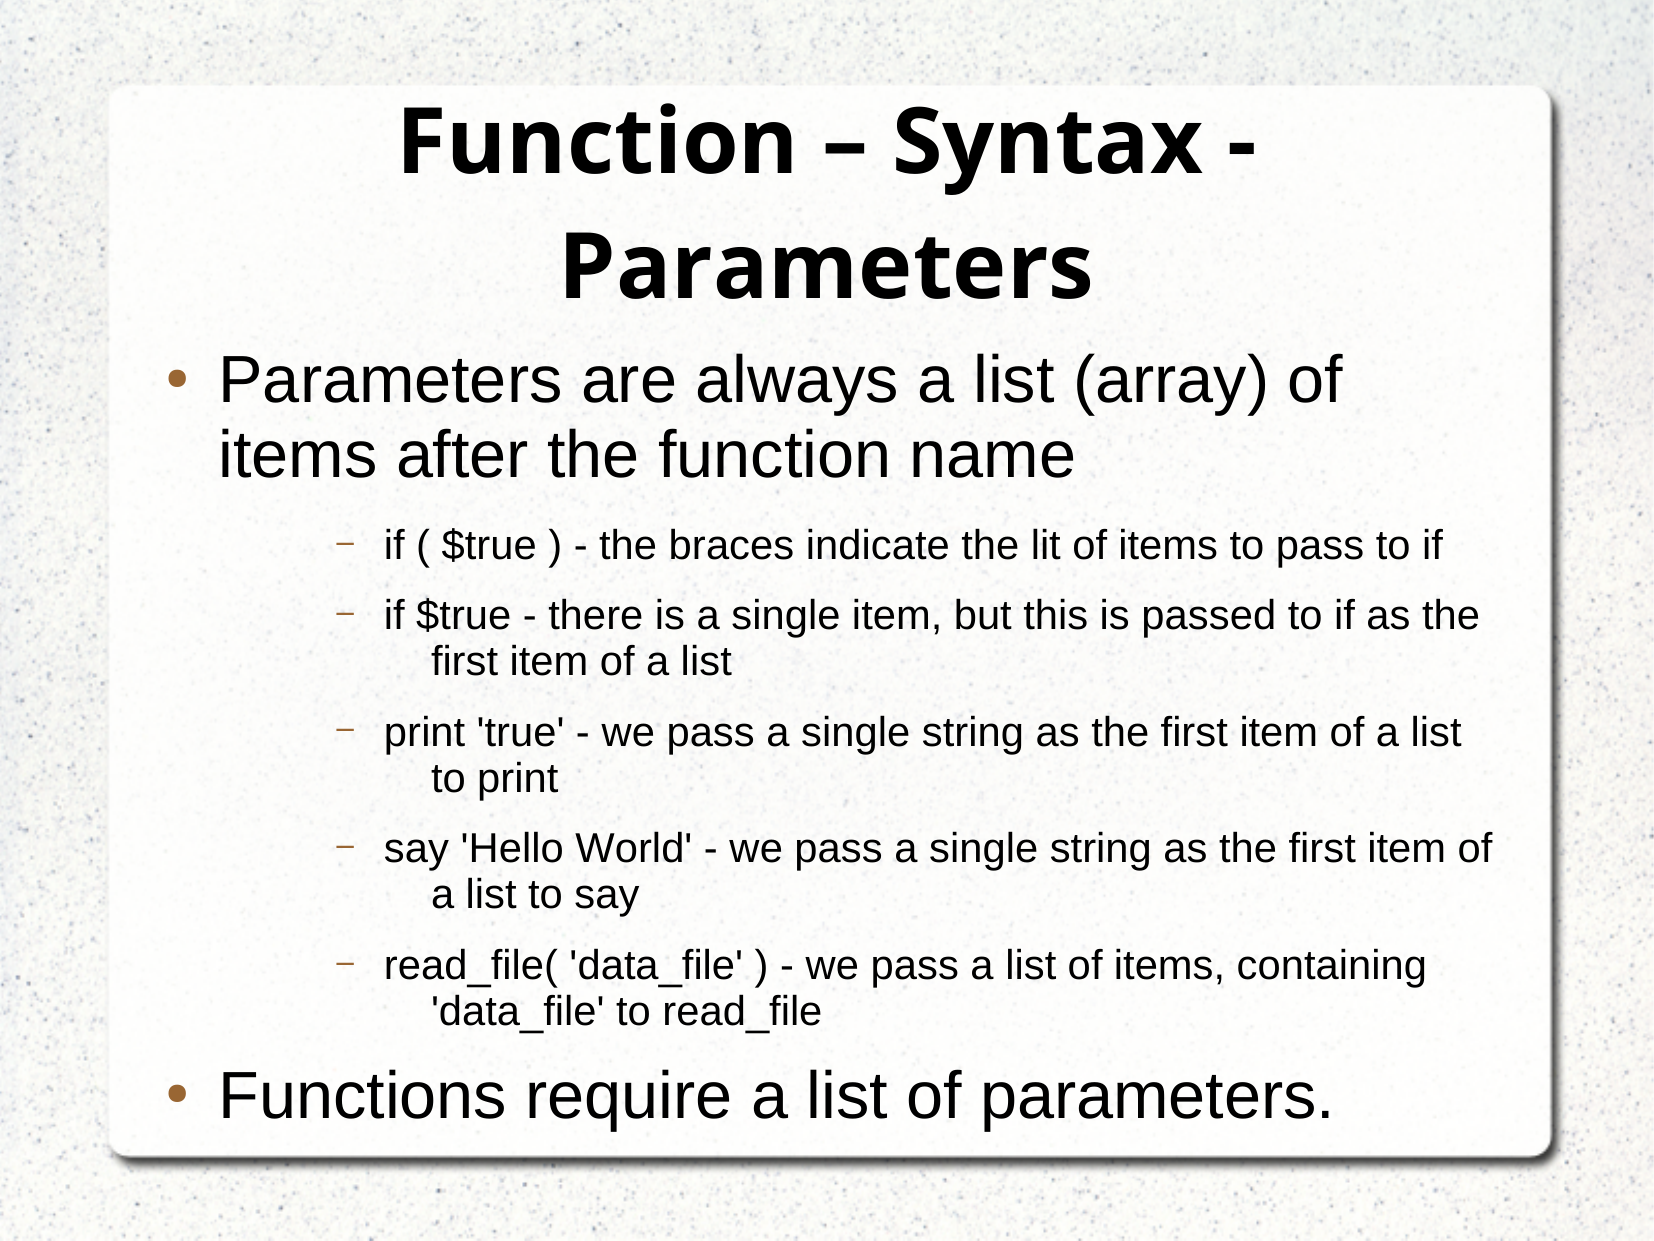

# Function – Syntax - Parameters
Parameters are always a list (array) of items after the function name
if ( $true ) - the braces indicate the lit of items to pass to if
if $true - there is a single item, but this is passed to if as the first item of a list
print 'true' - we pass a single string as the first item of a list to print
say 'Hello World' - we pass a single string as the first item of a list to say
read_file( 'data_file' ) - we pass a list of items, containing 'data_file' to read_file
Functions require a list of parameters.